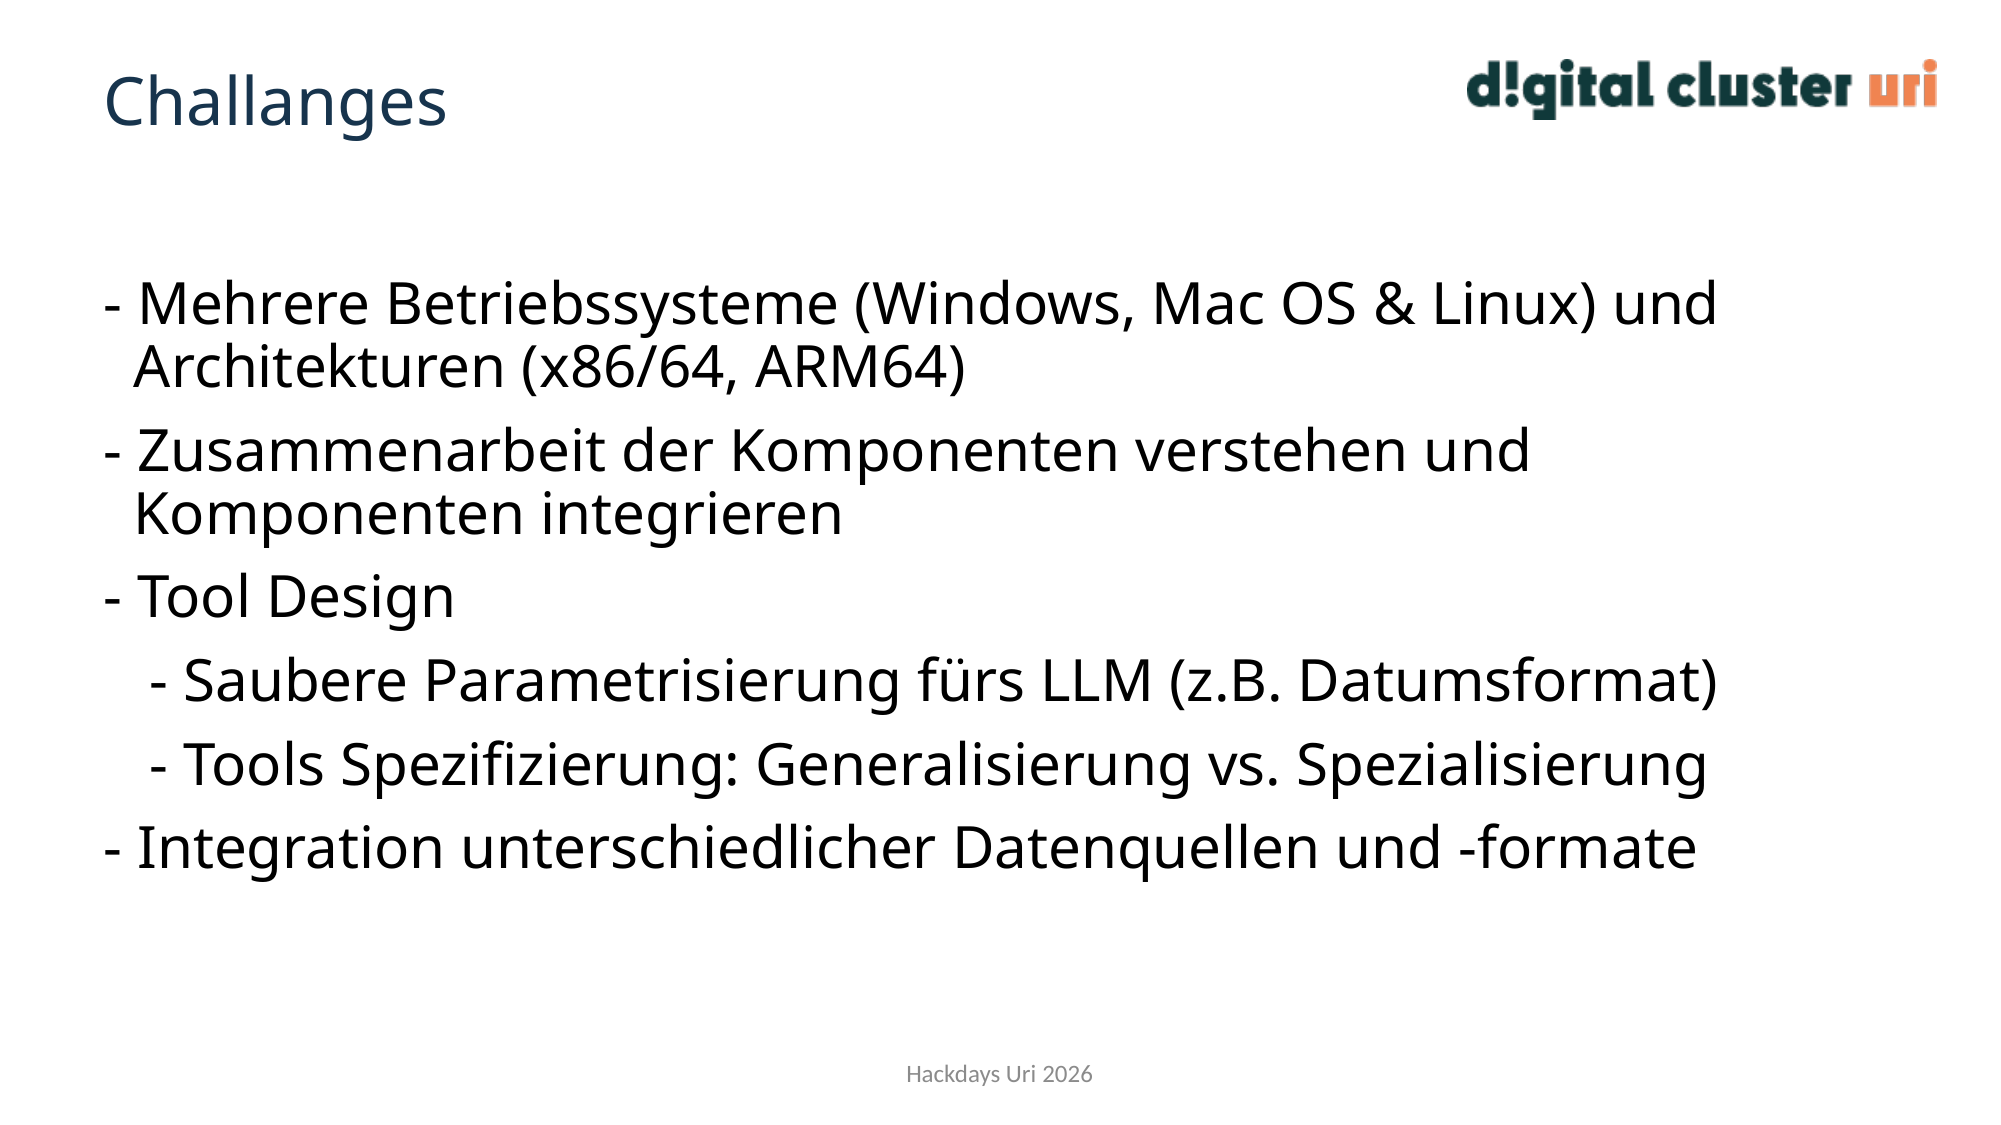

# Challanges
- Mehrere Betriebssysteme (Windows, Mac OS & Linux) und
 Architekturen (x86/64, ARM64)
- Zusammenarbeit der Komponenten verstehen und
 Komponenten integrieren
- Tool Design
 - Saubere Parametrisierung fürs LLM (z.B. Datumsformat)
 - Tools Spezifizierung: Generalisierung vs. Spezialisierung
- Integration unterschiedlicher Datenquellen und -formate
Hackdays Uri 2026